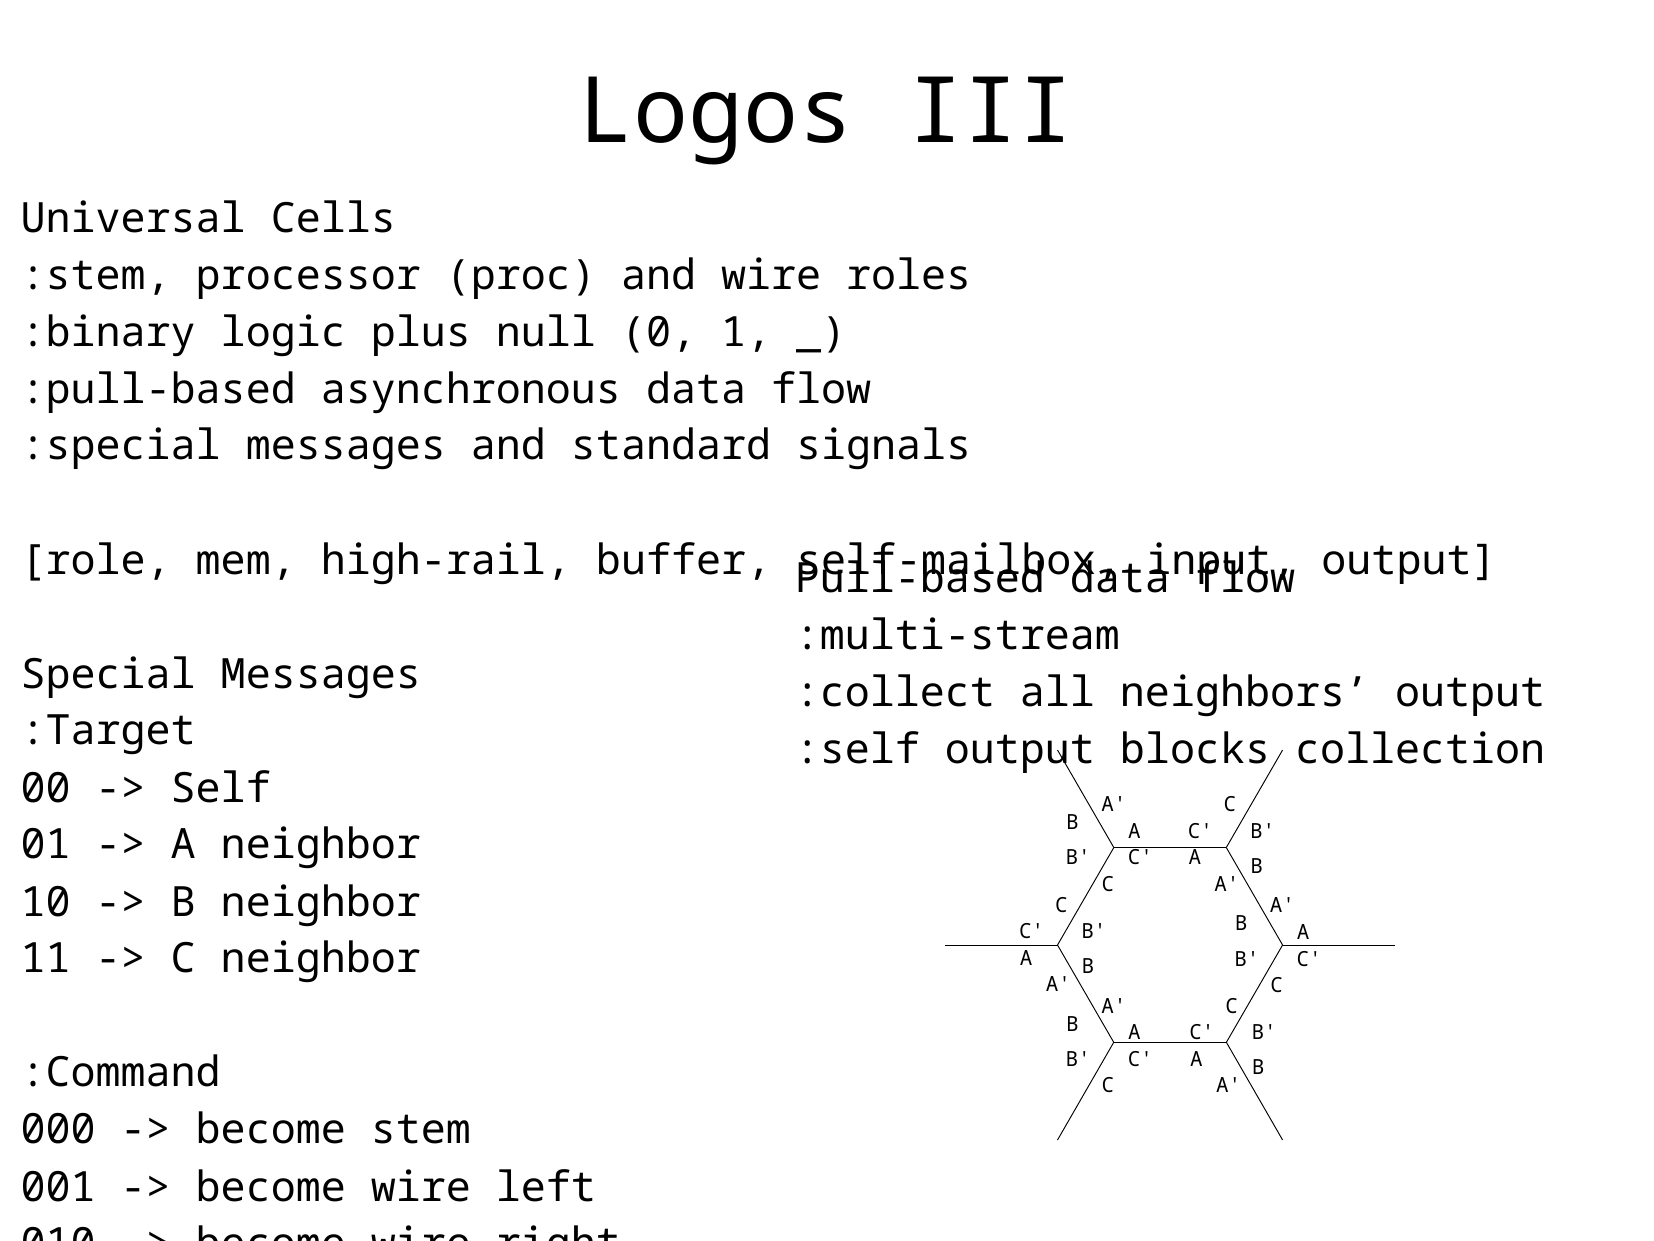

# Logos III
Universal Cells
:stem, processor (proc) and wire roles
:binary logic plus null (0, 1, _)
:pull-based asynchronous data flow
:special messages and standard signals
[role, mem, high-rail, buffer, self-mailbox, input, output]
Special Messages
:Target
00 -> Self
01 -> A neighbor
10 -> B neighbor
11 -> C neighbor
:Command
000 -> become stem
001 -> become wire left
010 -> become wire right
011 -> become proc left
100 -> become proc right
101 -> standard signal 1
110 -> standard signal 0
111 -> undefined
Pull-based data flow
:multi-stream
:collect all neighbors’ output
:self output blocks collection
A'
C
B
A
C'
B'
B'
C'
A
B
C
A'
C
A'
B
C'
B'
A
A
B'
C'
B
A'
C
A'
C
B
A
C'
B'
B'
C'
A
B
C
A'